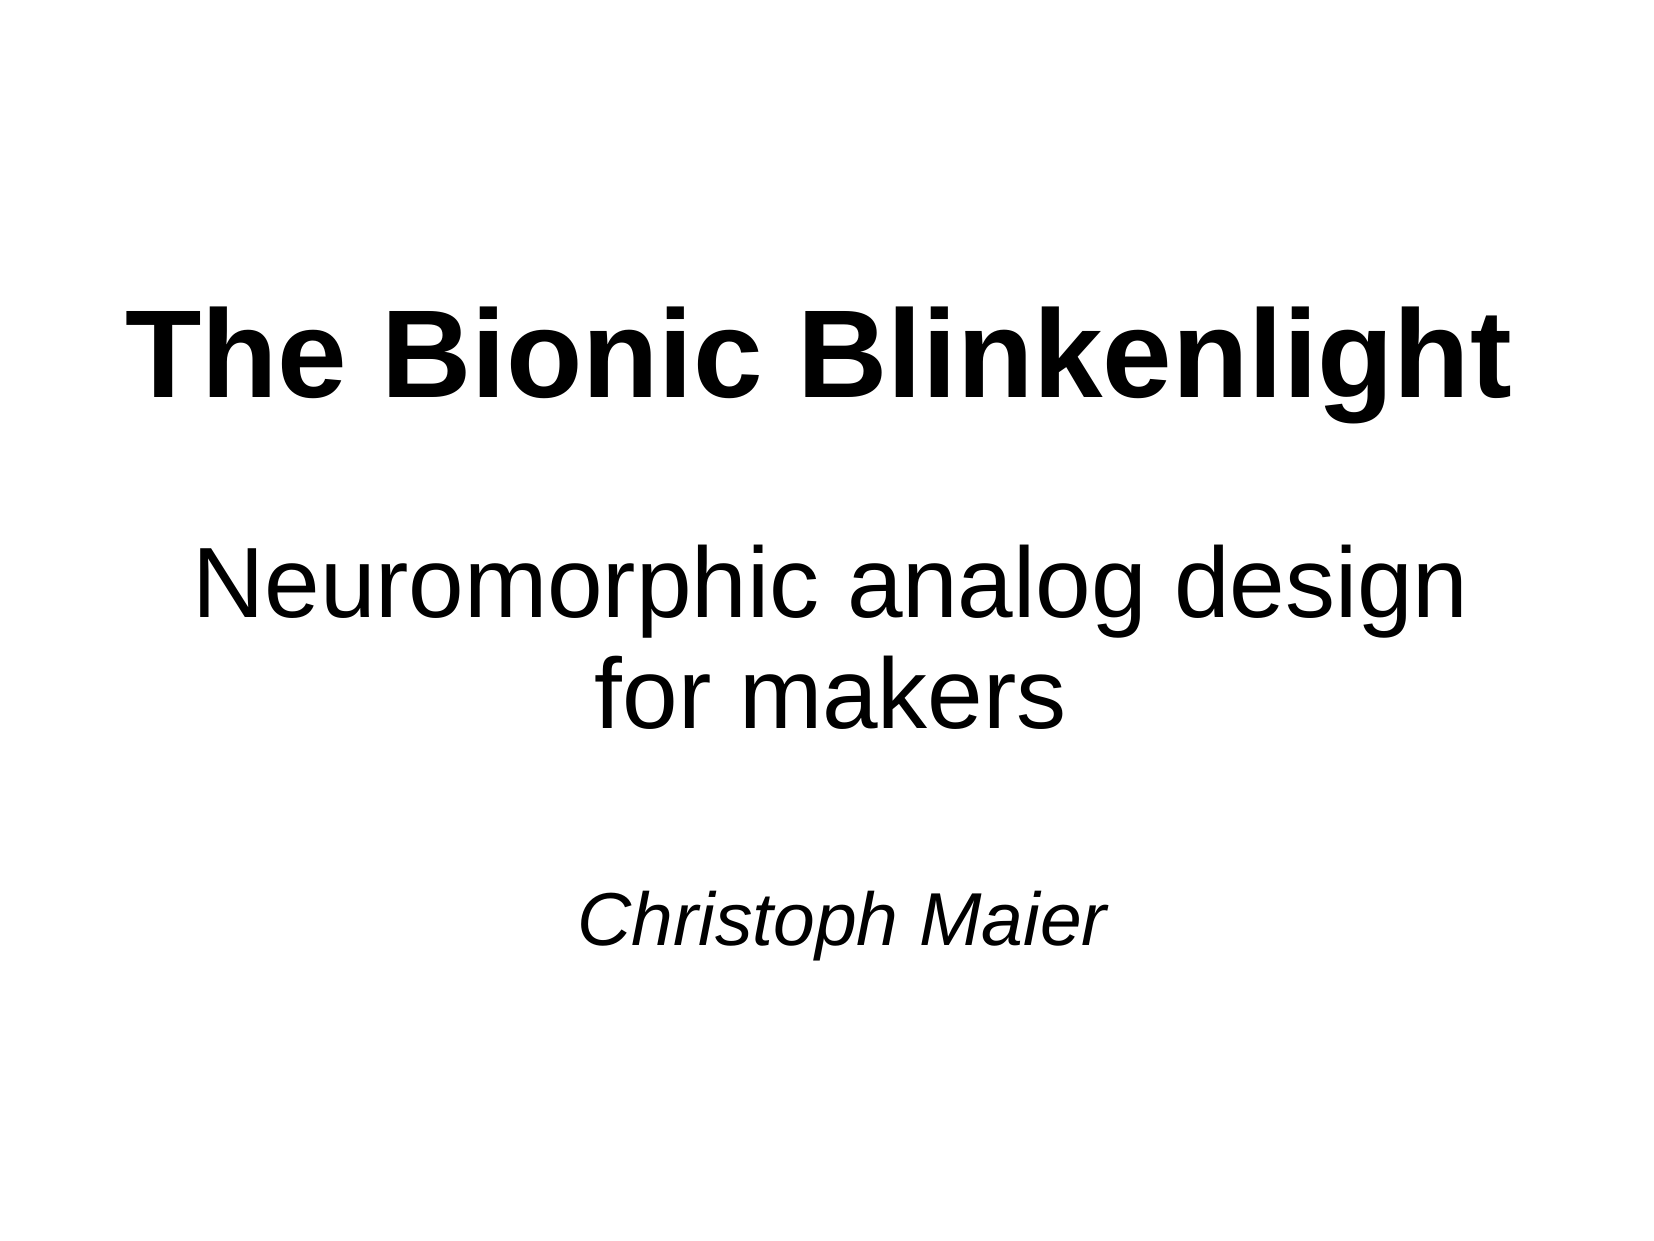

# The Bionic Blinkenlight
Neuromorphic analog design
for makers
Christoph Maier